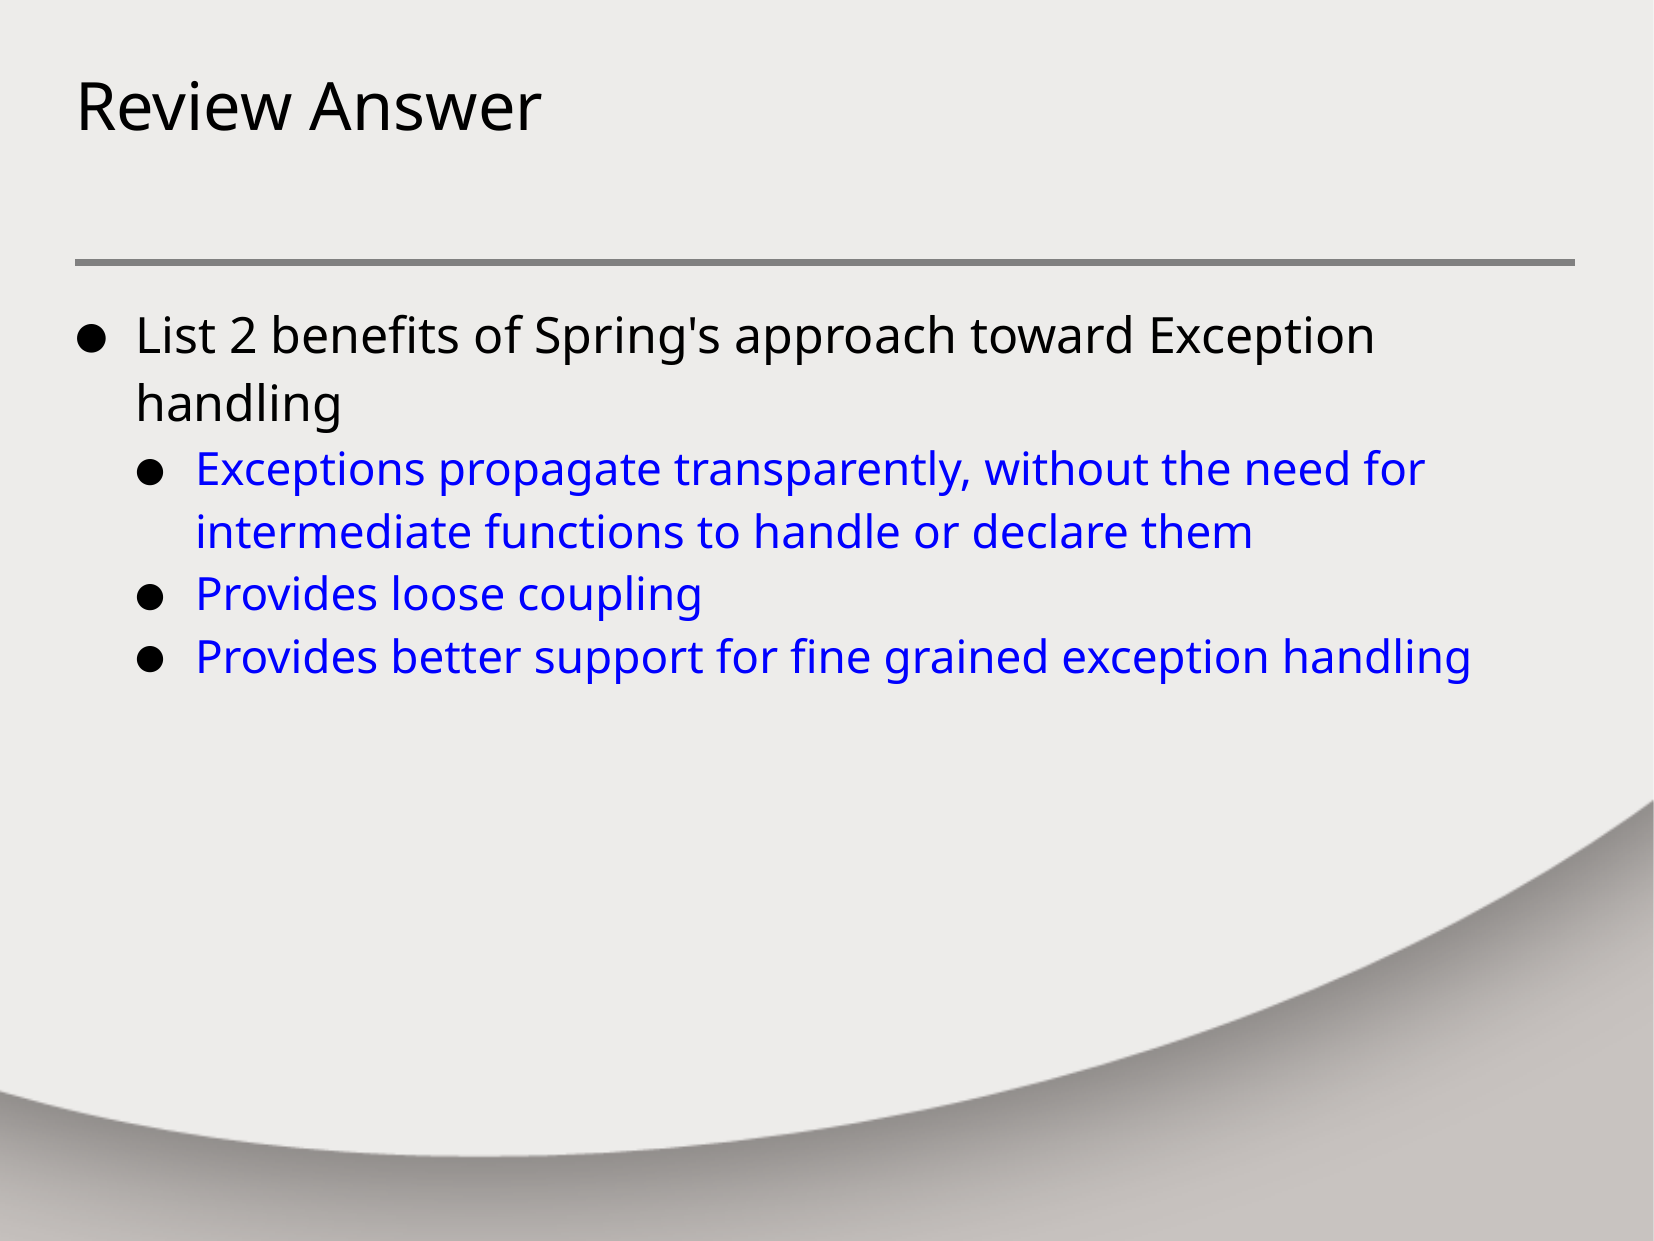

# Review Answer
List 2 benefits of Spring's approach toward Exception handling
Exceptions propagate transparently, without the need for intermediate functions to handle or declare them
Provides loose coupling
Provides better support for fine grained exception handling